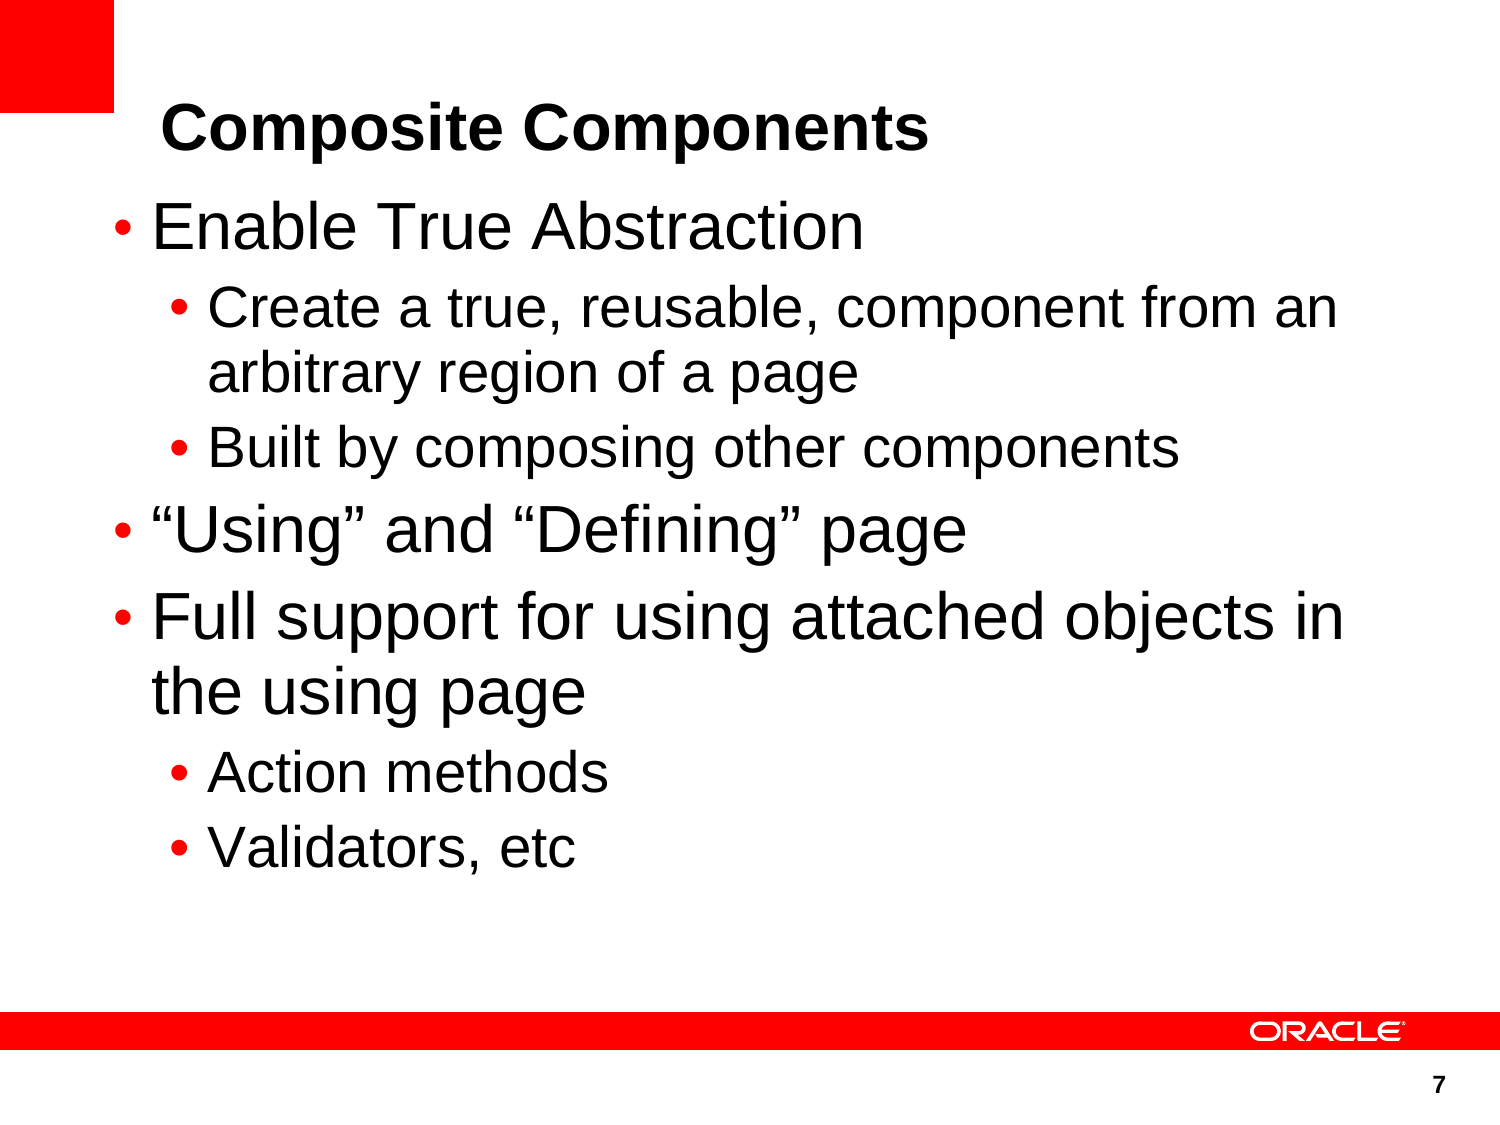

# Composite Components
Enable True Abstraction
Create a true, reusable, component from an arbitrary region of a page
Built by composing other components
“Using” and “Defining” page
Full support for using attached objects in the using page
Action methods
Validators, etc